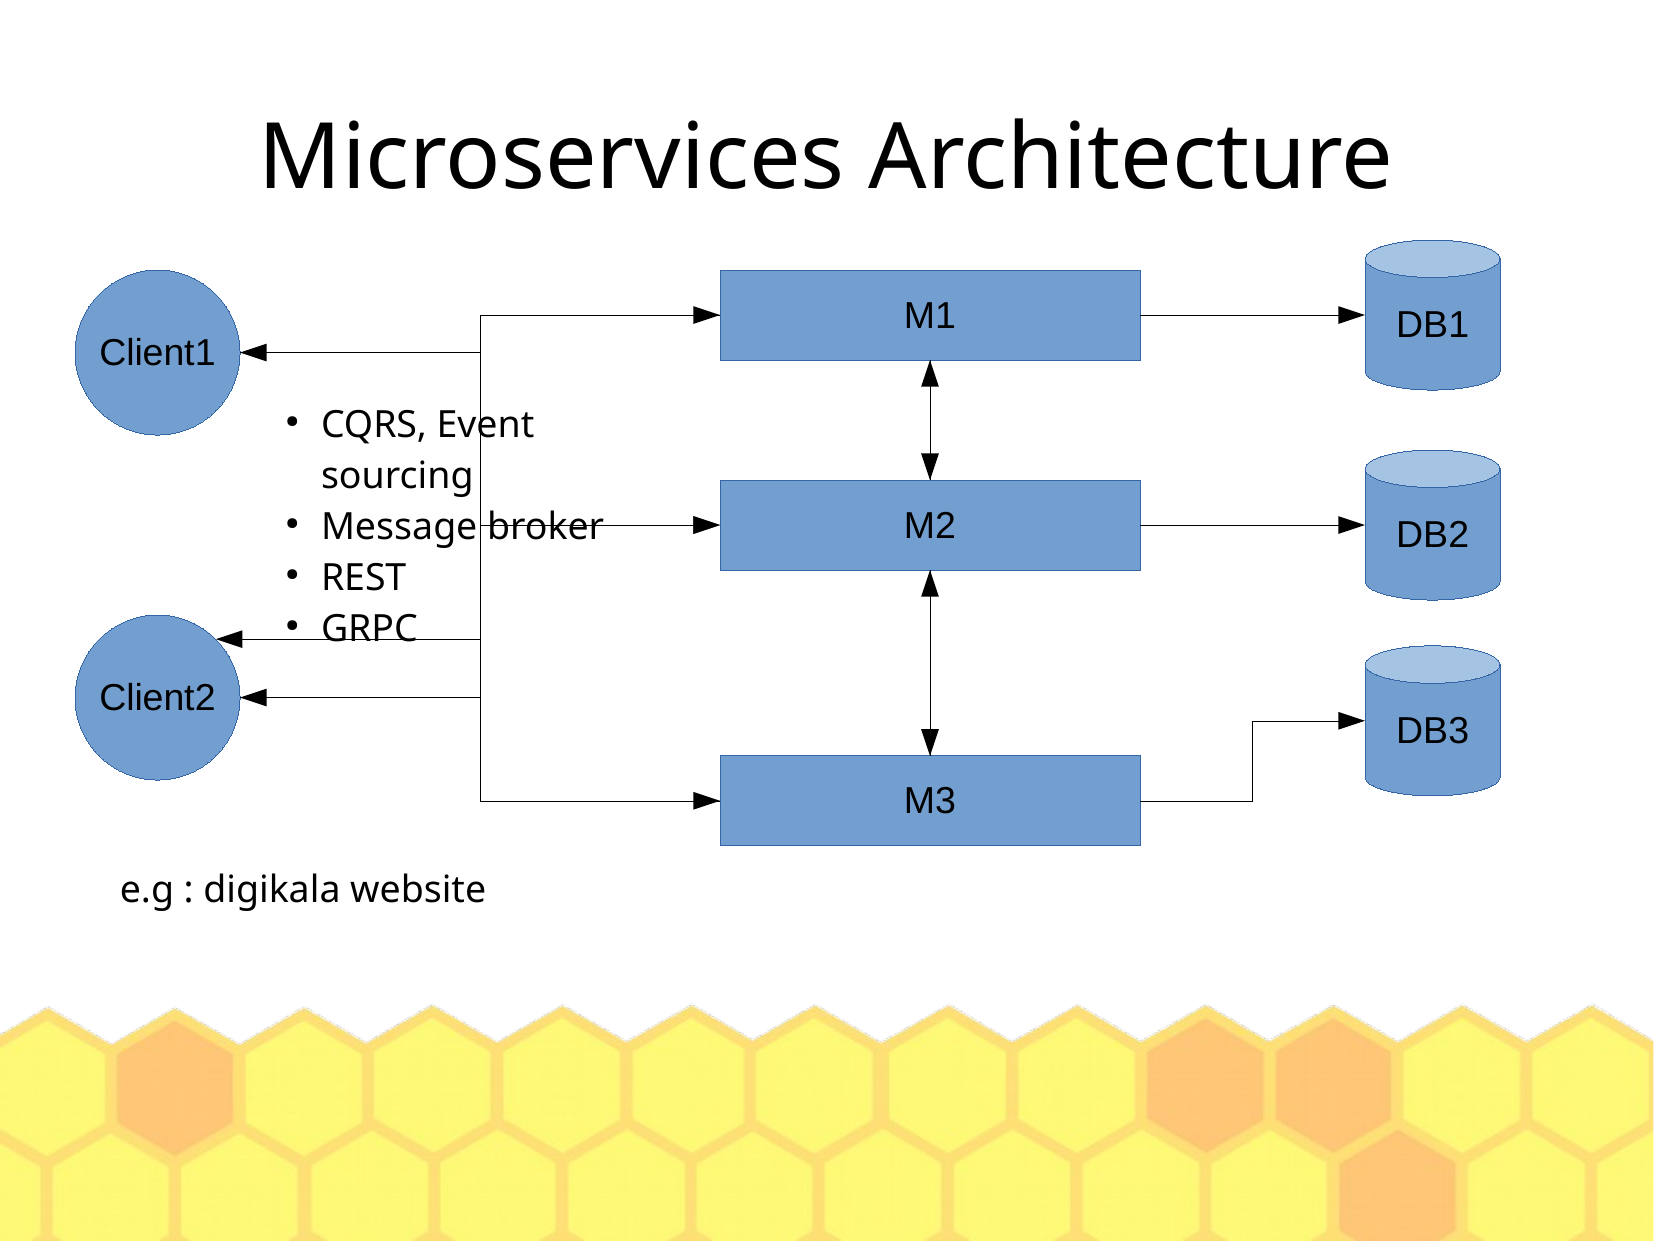

# Microservices Architecture
DB1
Client1
M1
CQRS, Event sourcing
Message broker
REST
GRPC
DB2
M2
Client2
DB3
M3
e.g : digikala website